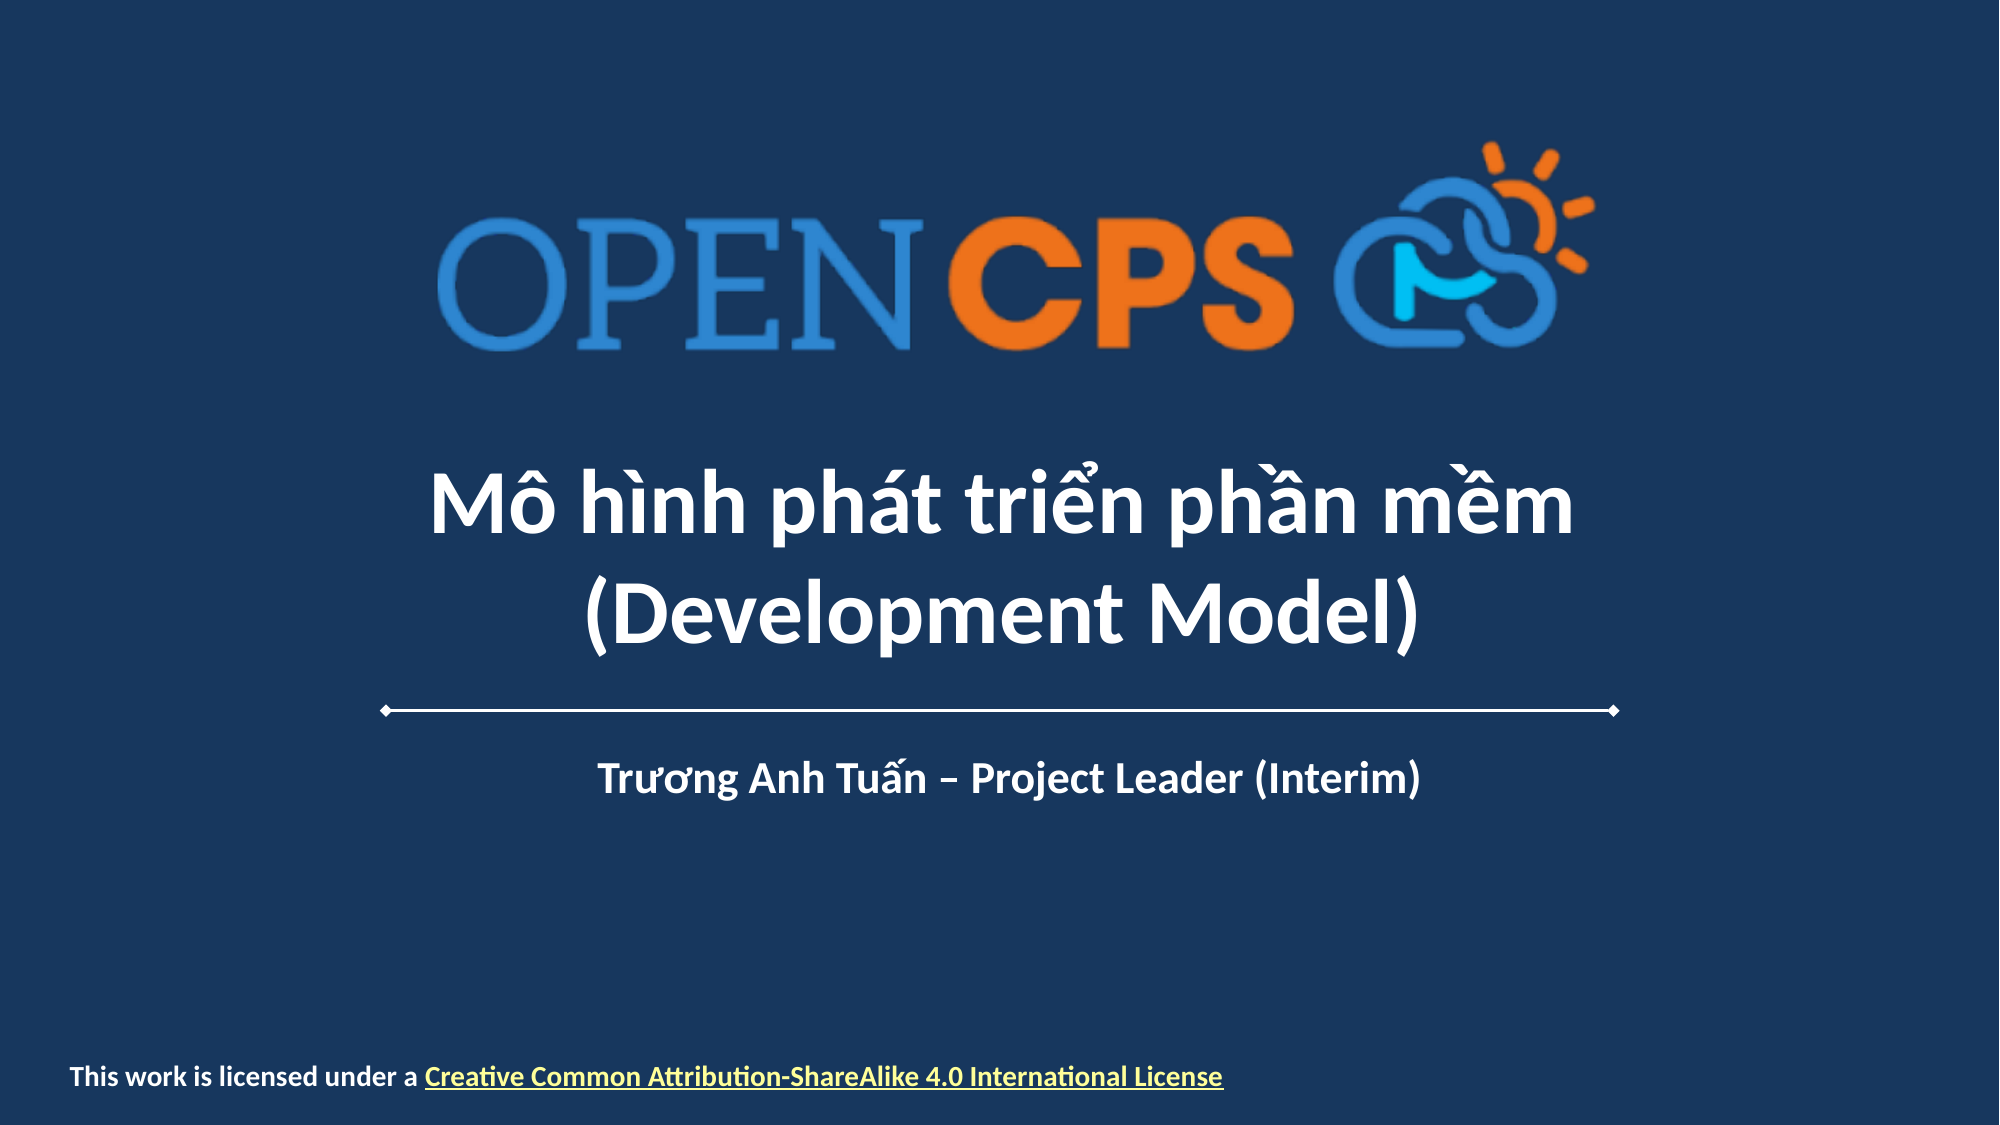

Mô hình phát triển phần mềm
(Development Model)
Trương Anh Tuấn – Project Leader (Interim)
This work is licensed under a Creative Common Attribution-ShareAlike 4.0 International License